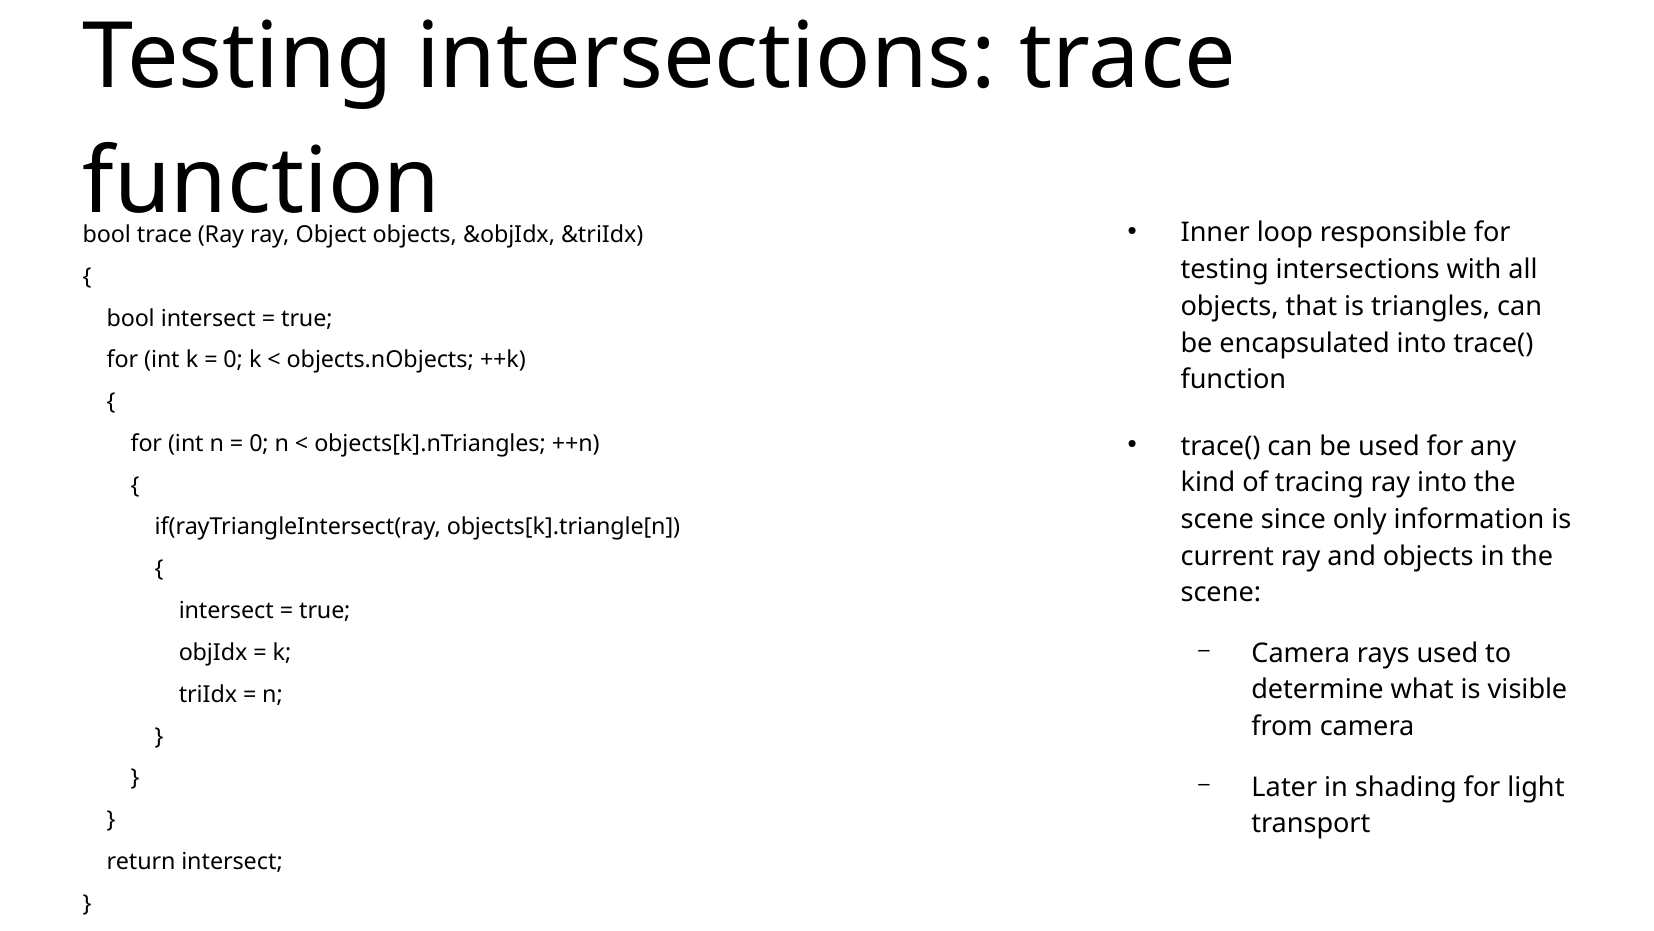

# Testing intersections: trace function
Inner loop responsible for testing intersections with all objects, that is triangles, can be encapsulated into trace() function
trace() can be used for any kind of tracing ray into the scene since only information is current ray and objects in the scene:
Camera rays used to determine what is visible from camera
Later in shading for light transport
bool trace (Ray ray, Object objects, &objIdx, &triIdx)
{
 bool intersect = true;
 for (int k = 0; k < objects.nObjects; ++k)
 {
 for (int n = 0; n < objects[k].nTriangles; ++n)
 {
 if(rayTriangleIntersect(ray, objects[k].triangle[n])
 {
 intersect = true;
 objIdx = k;
 triIdx = n;
 }
 }
 }
 return intersect;
}